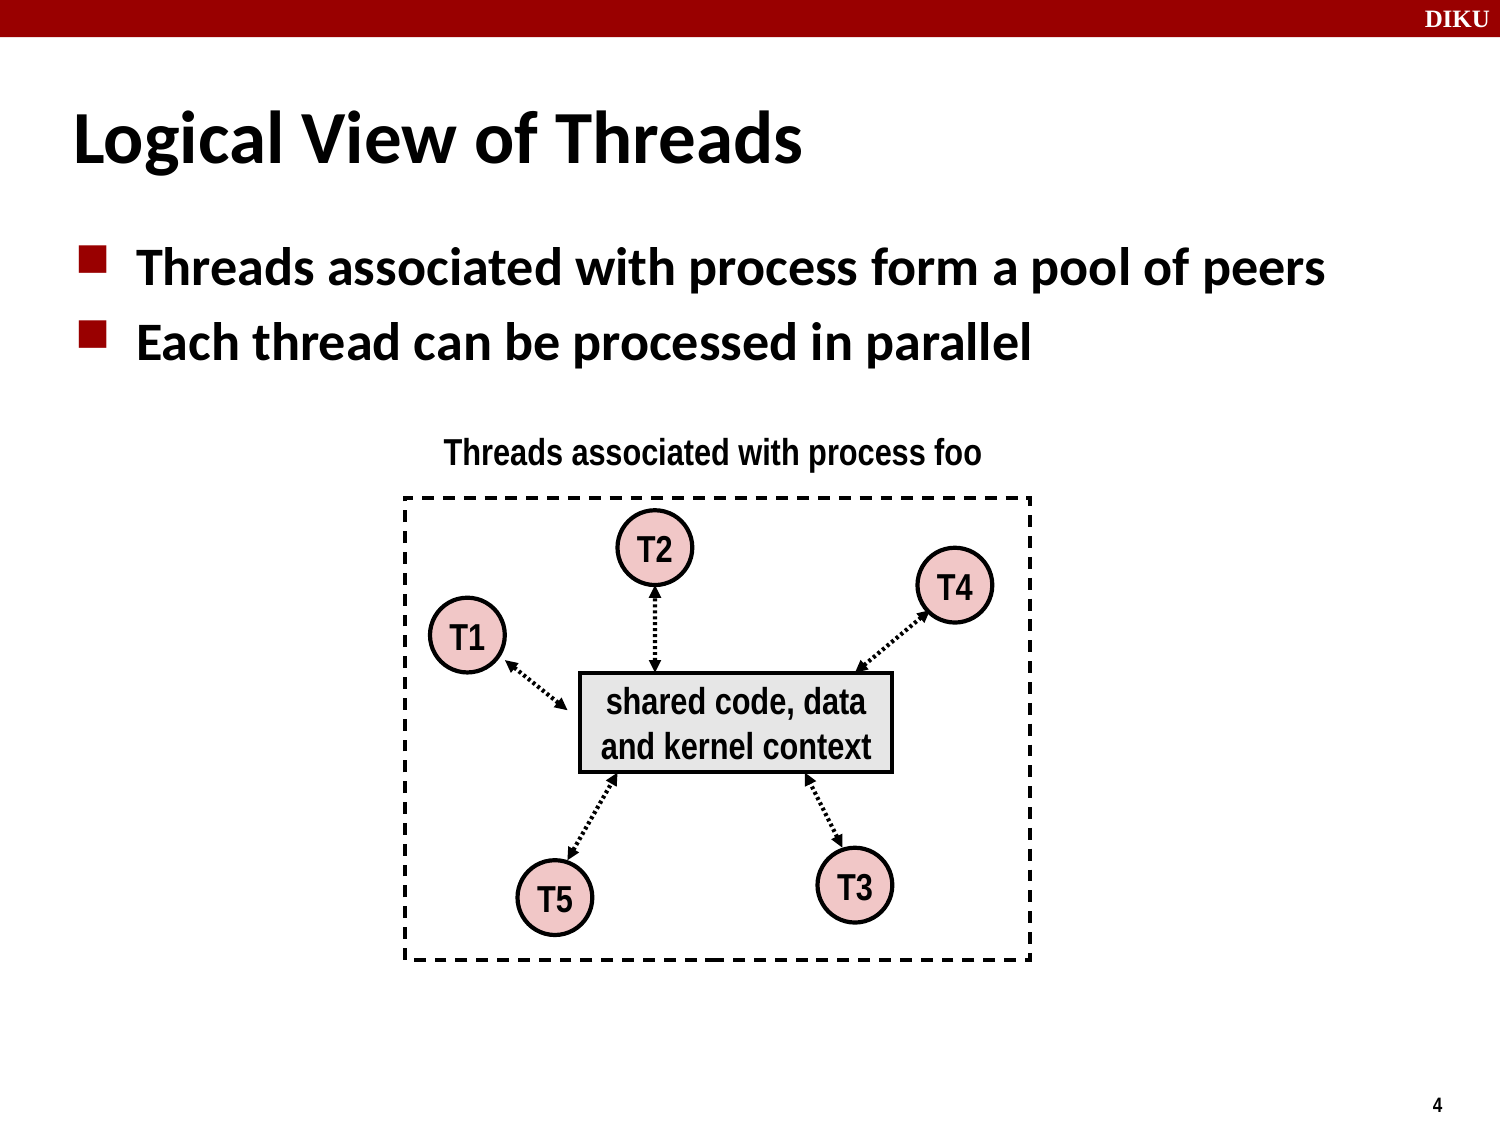

Logical View of Threads
Threads associated with process form a pool of peers
Each thread can be processed in parallel
Threads associated with process foo
T2
T4
T1
shared code, data
and kernel context
T3
T5